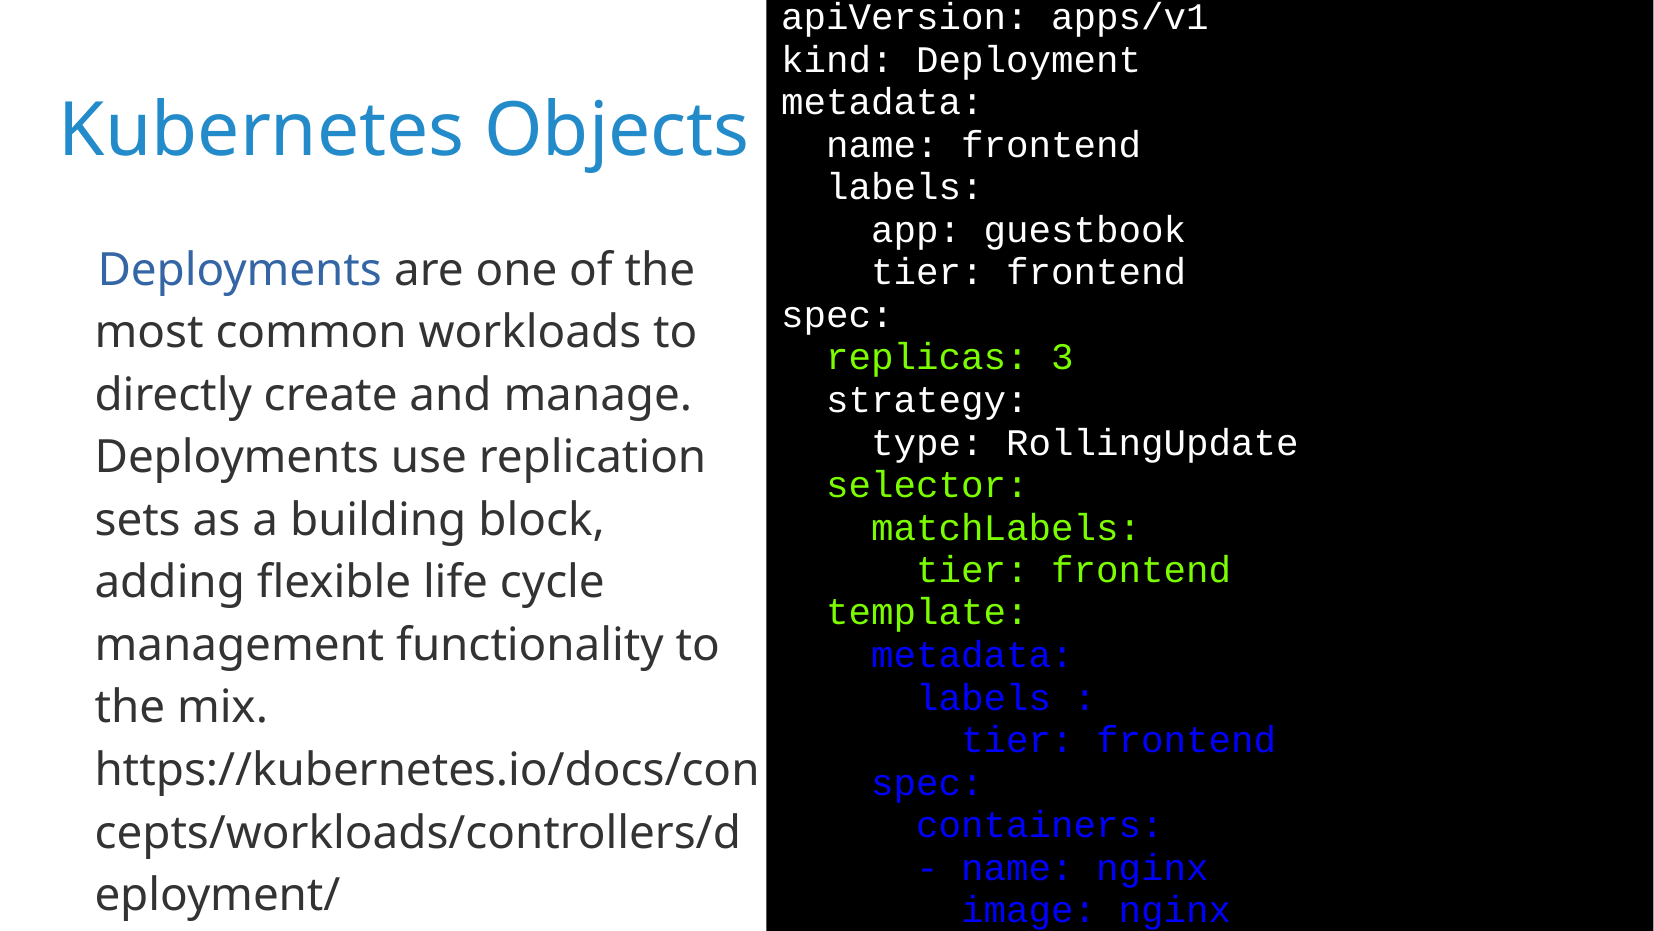

apiVersion: apps/v1
kind: Deployment
metadata:
 name: frontend
 labels:
 app: guestbook
 tier: frontend
spec:
 replicas: 3
 strategy:
 type: RollingUpdate
 selector:
 matchLabels:
 tier: frontend
 template:
 metadata:
 labels :
 tier: frontend
 spec:
 containers:
 - name: nginx
 image: nginx
# Kubernetes Objects
Deployments are one of the most common workloads to directly create and manage. Deployments use replication sets as a building block, adding flexible life cycle management functionality to the mix.
https://kubernetes.io/docs/concepts/workloads/controllers/deployment/